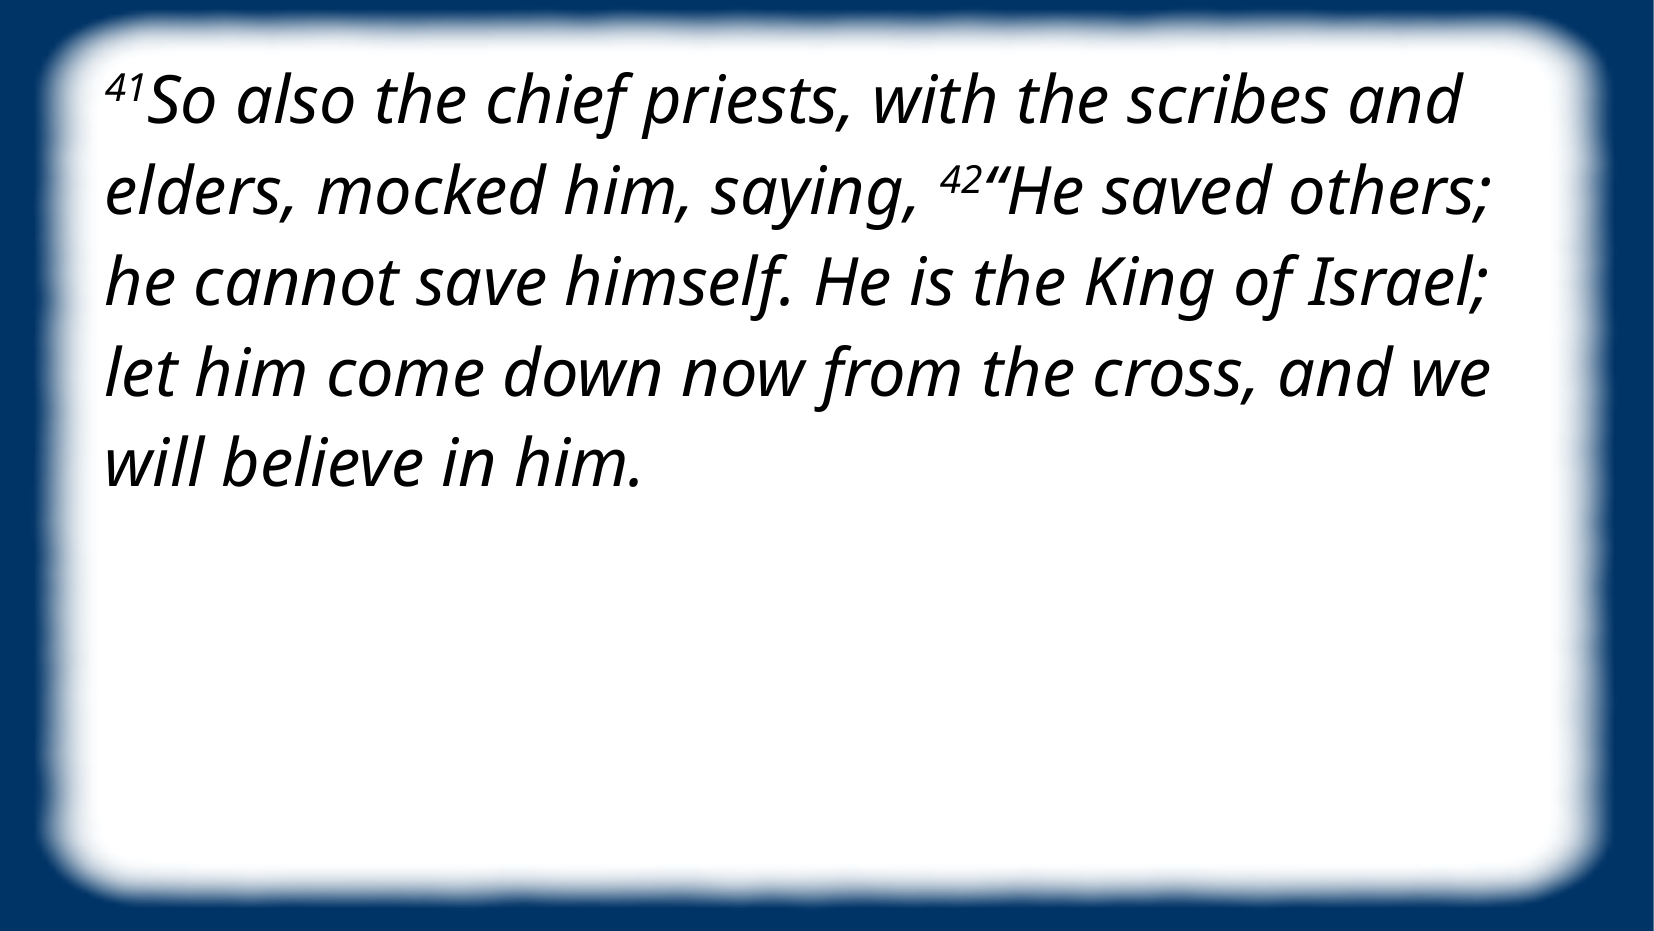

41So also the chief priests, with the scribes and elders, mocked him, saying, 42“He saved others; he cannot save himself. He is the King of Israel; let him come down now from the cross, and we will believe in him.